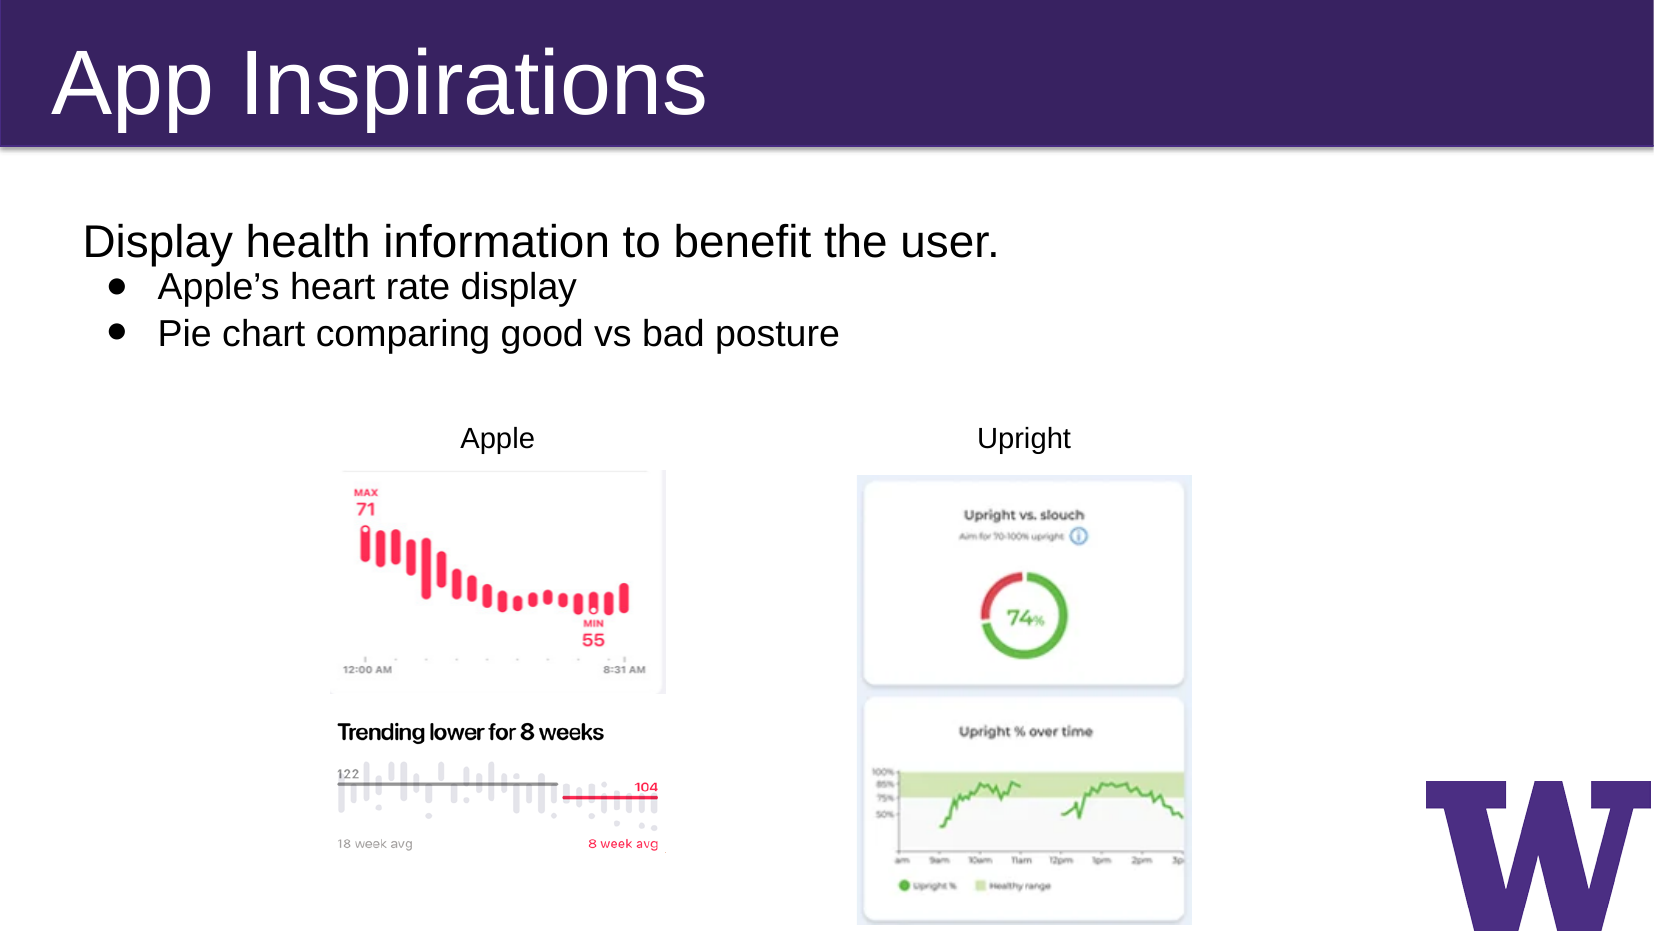

App Inspirations
Display health information to benefit the user.
Apple’s heart rate display
Pie chart comparing good vs bad posture
Apple
Upright